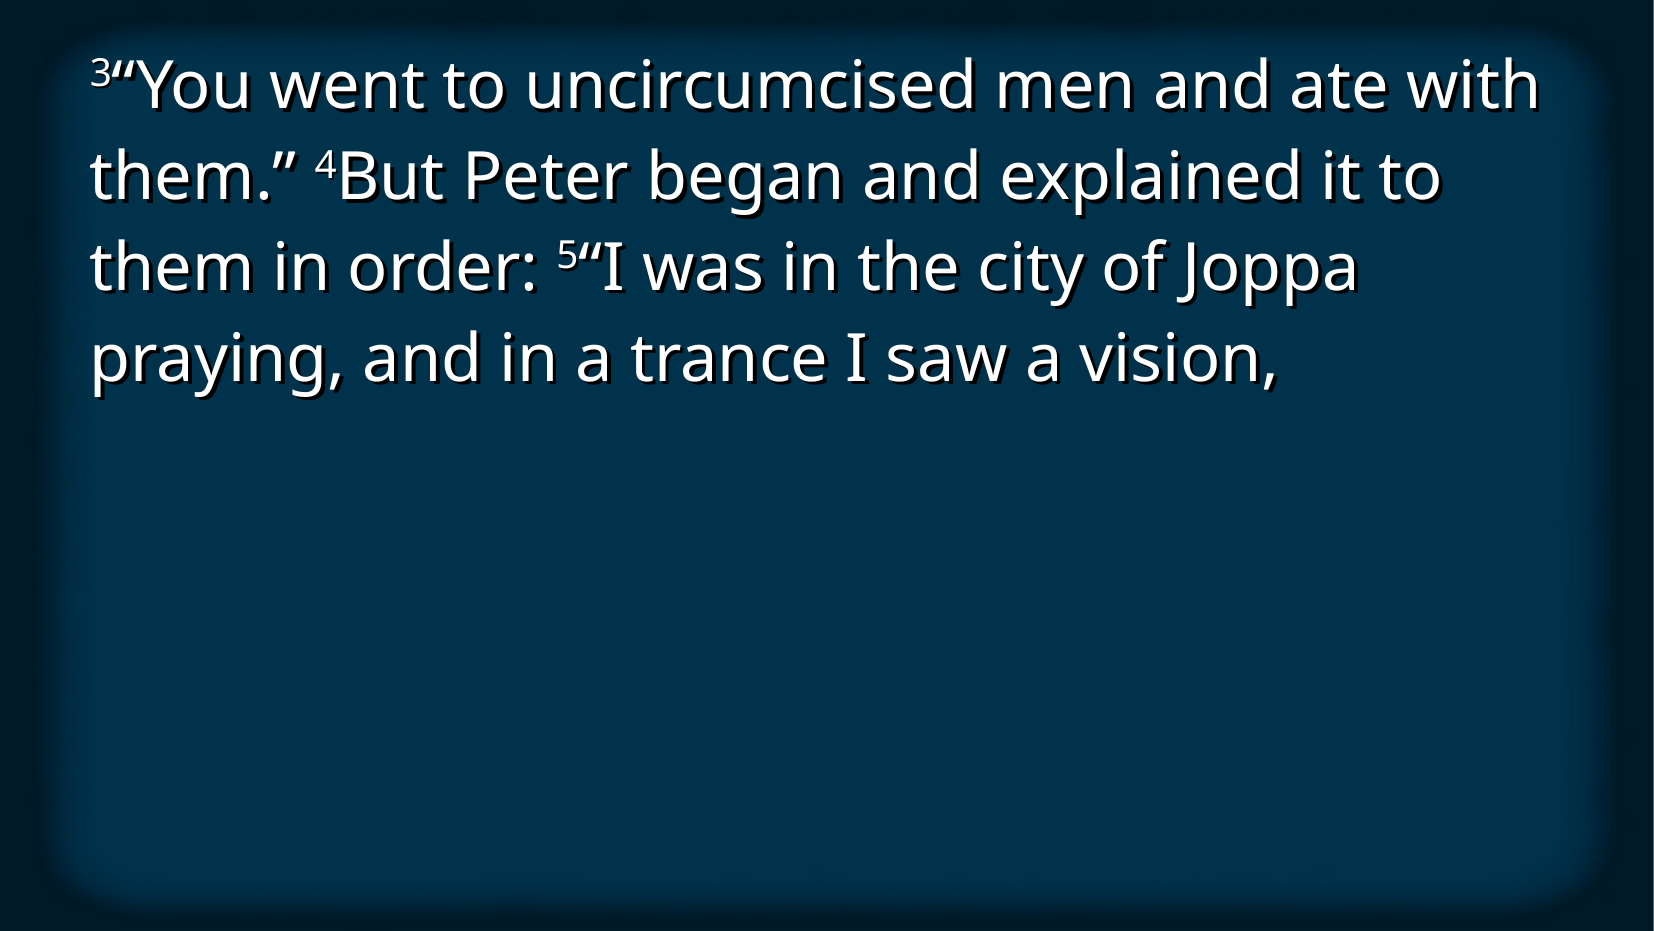

3“You went to uncircumcised men and ate with them.” 4But Peter began and explained it to them in order: 5“I was in the city of Joppa praying, and in a trance I saw a vision,